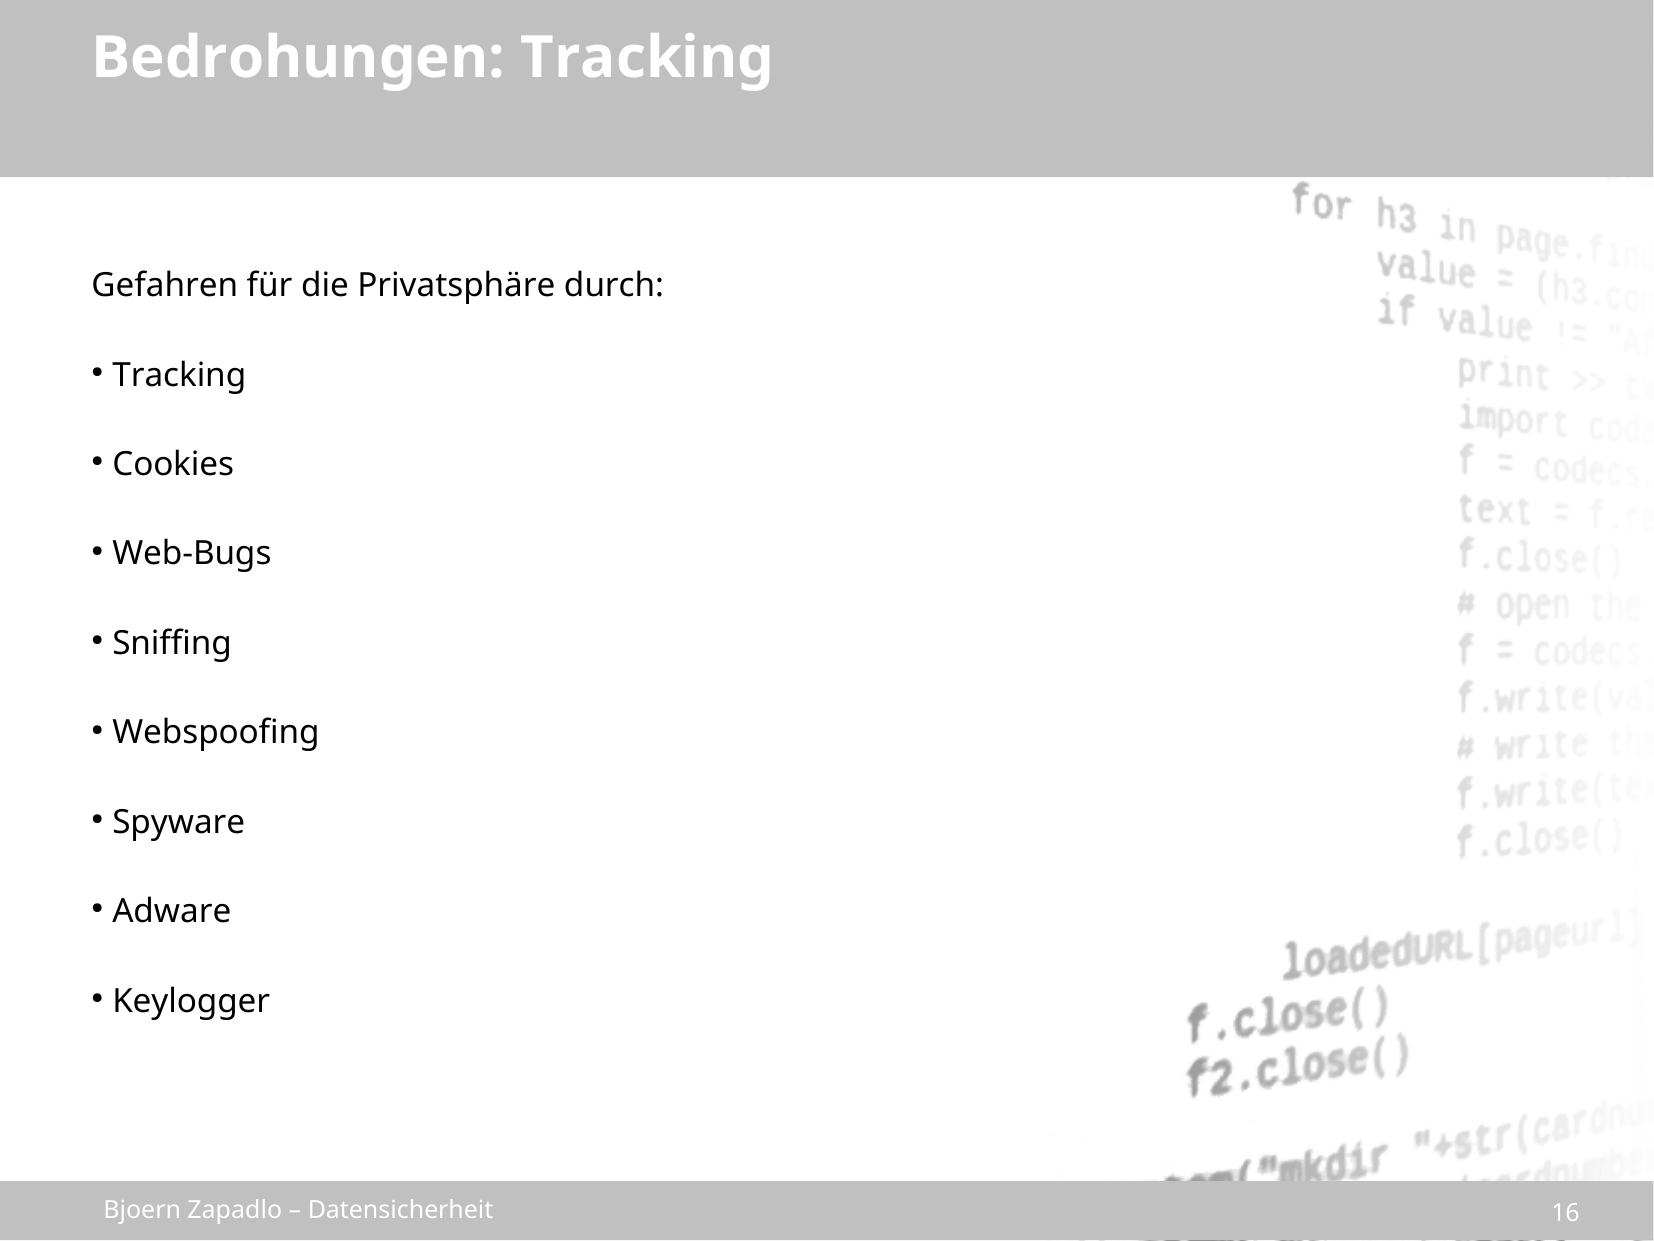

Bedrohungen: Tracking
Gefahren für die Privatsphäre durch:
 Tracking
 Cookies
 Web-Bugs
 Sniffing
 Webspoofing
 Spyware
 Adware
 Keylogger